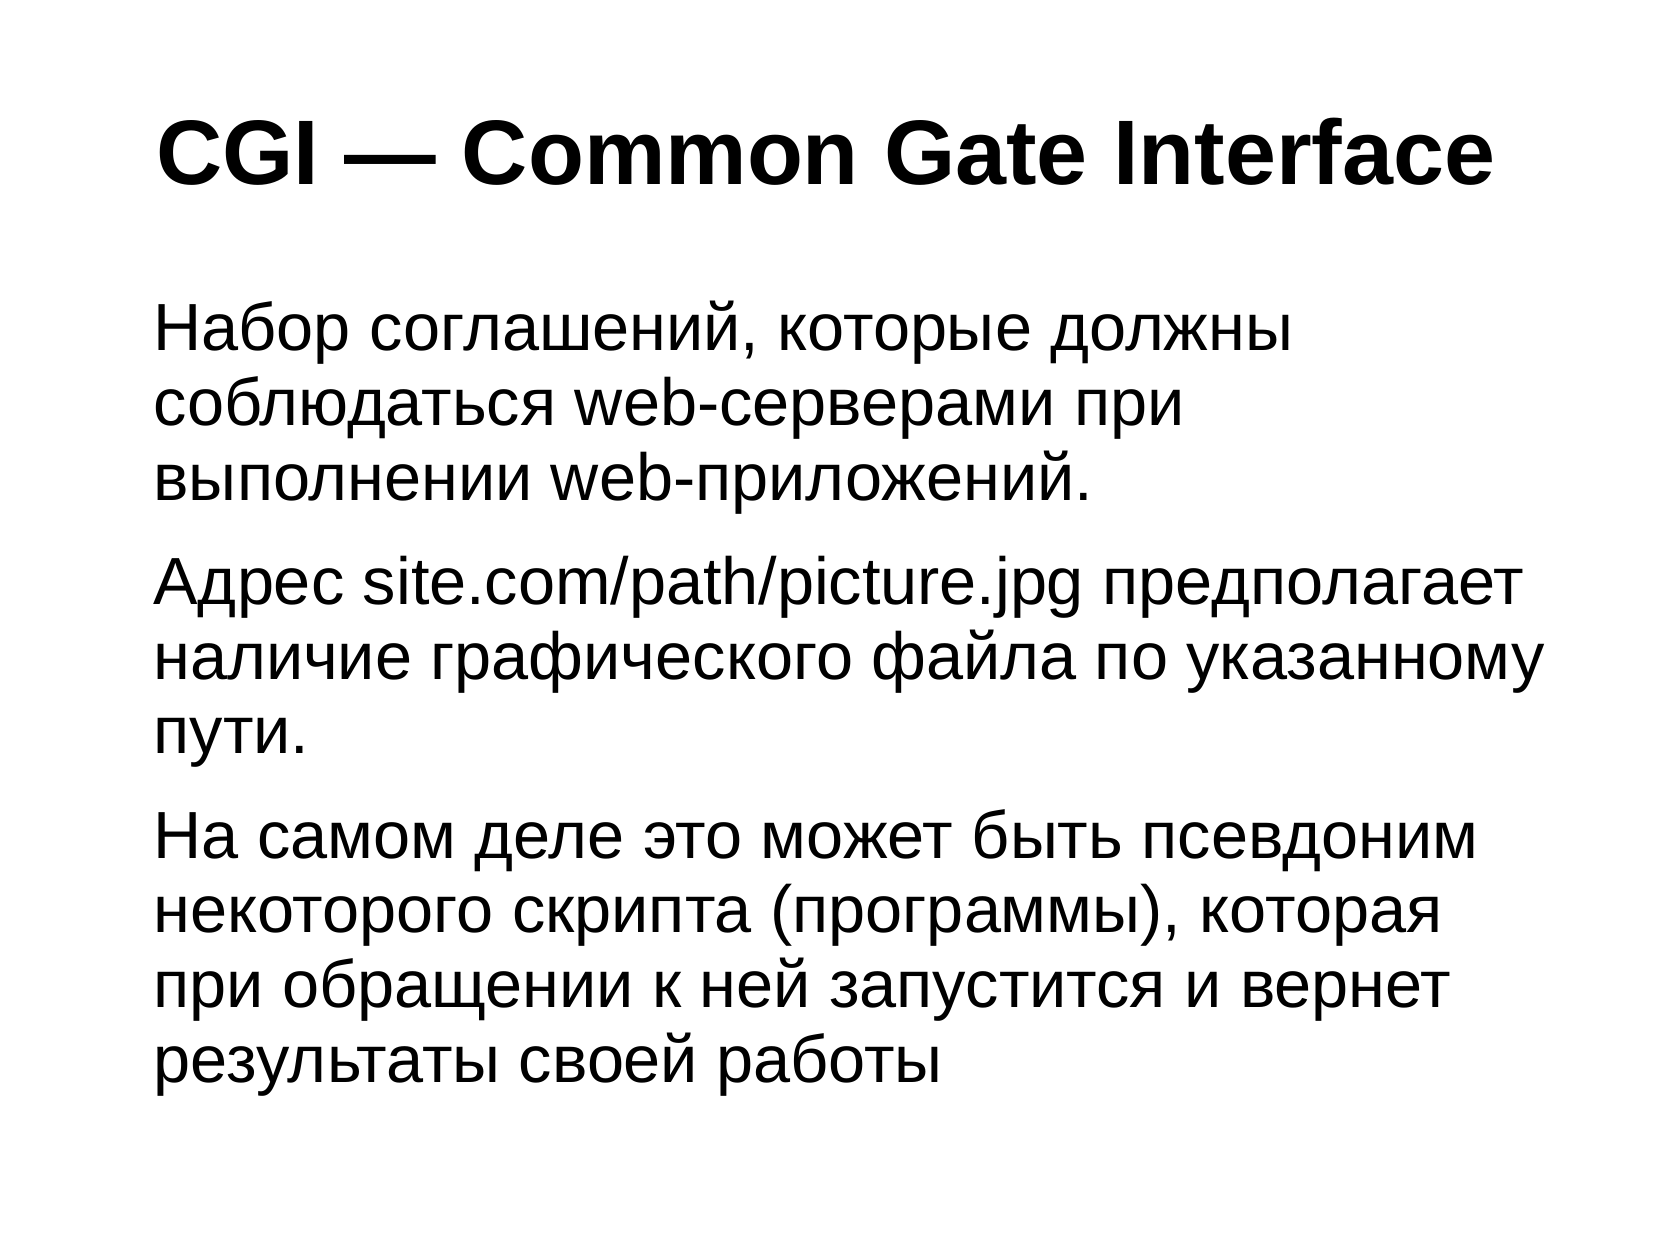

# CGI — Common Gate Interface
Набор соглашений, которые должны соблюдаться web-серверами при выполнении web-приложений.
Адрес site.com/path/picture.jpg предполагает наличие графического файла по указанному пути.
На самом деле это может быть псевдоним некоторого скрипта (программы), которая при обращении к ней запустится и вернет результаты своей работы